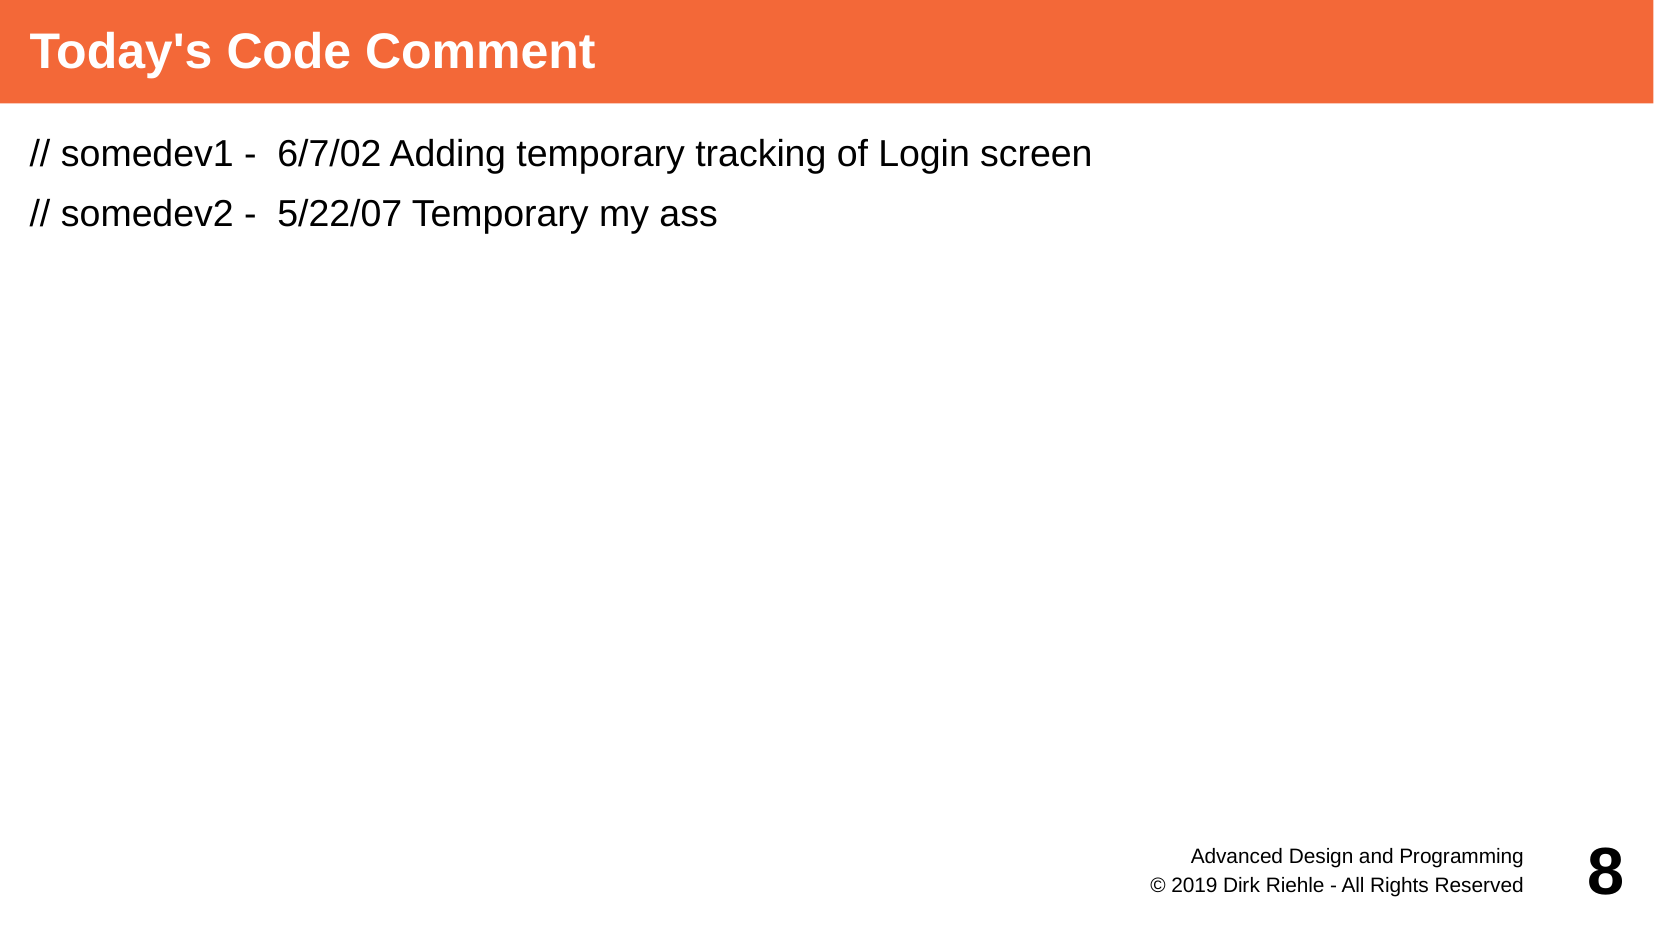

# Today's Code Comment
// somedev1 - 6/7/02 Adding temporary tracking of Login screen
// somedev2 - 5/22/07 Temporary my ass
Advanced Design and Programming
8
© 2019 Dirk Riehle - All Rights Reserved